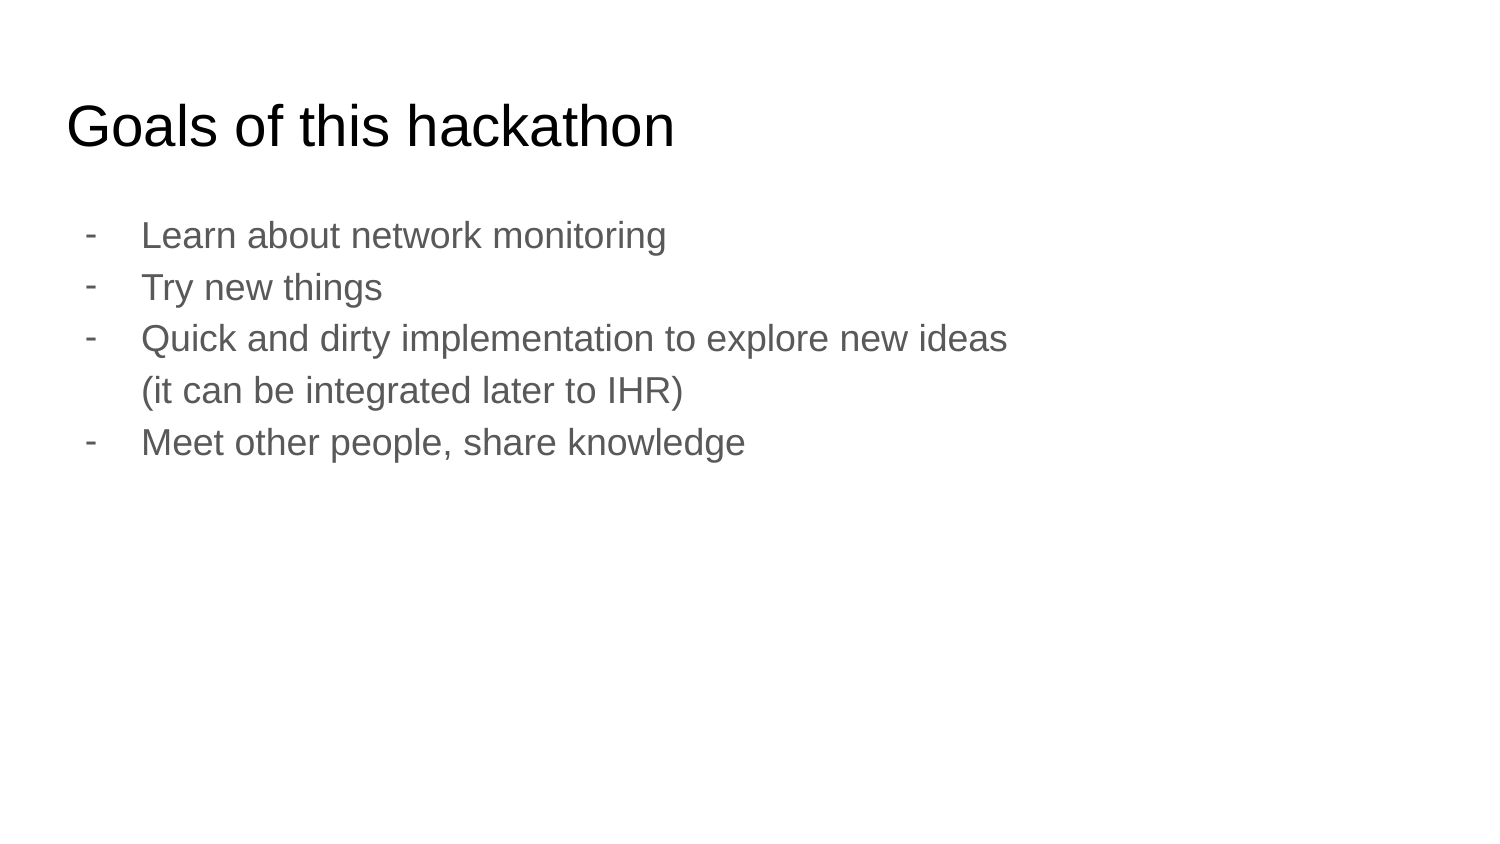

# Goals of this hackathon
Learn about network monitoring
Try new things
Quick and dirty implementation to explore new ideas
(it can be integrated later to IHR)
Meet other people, share knowledge